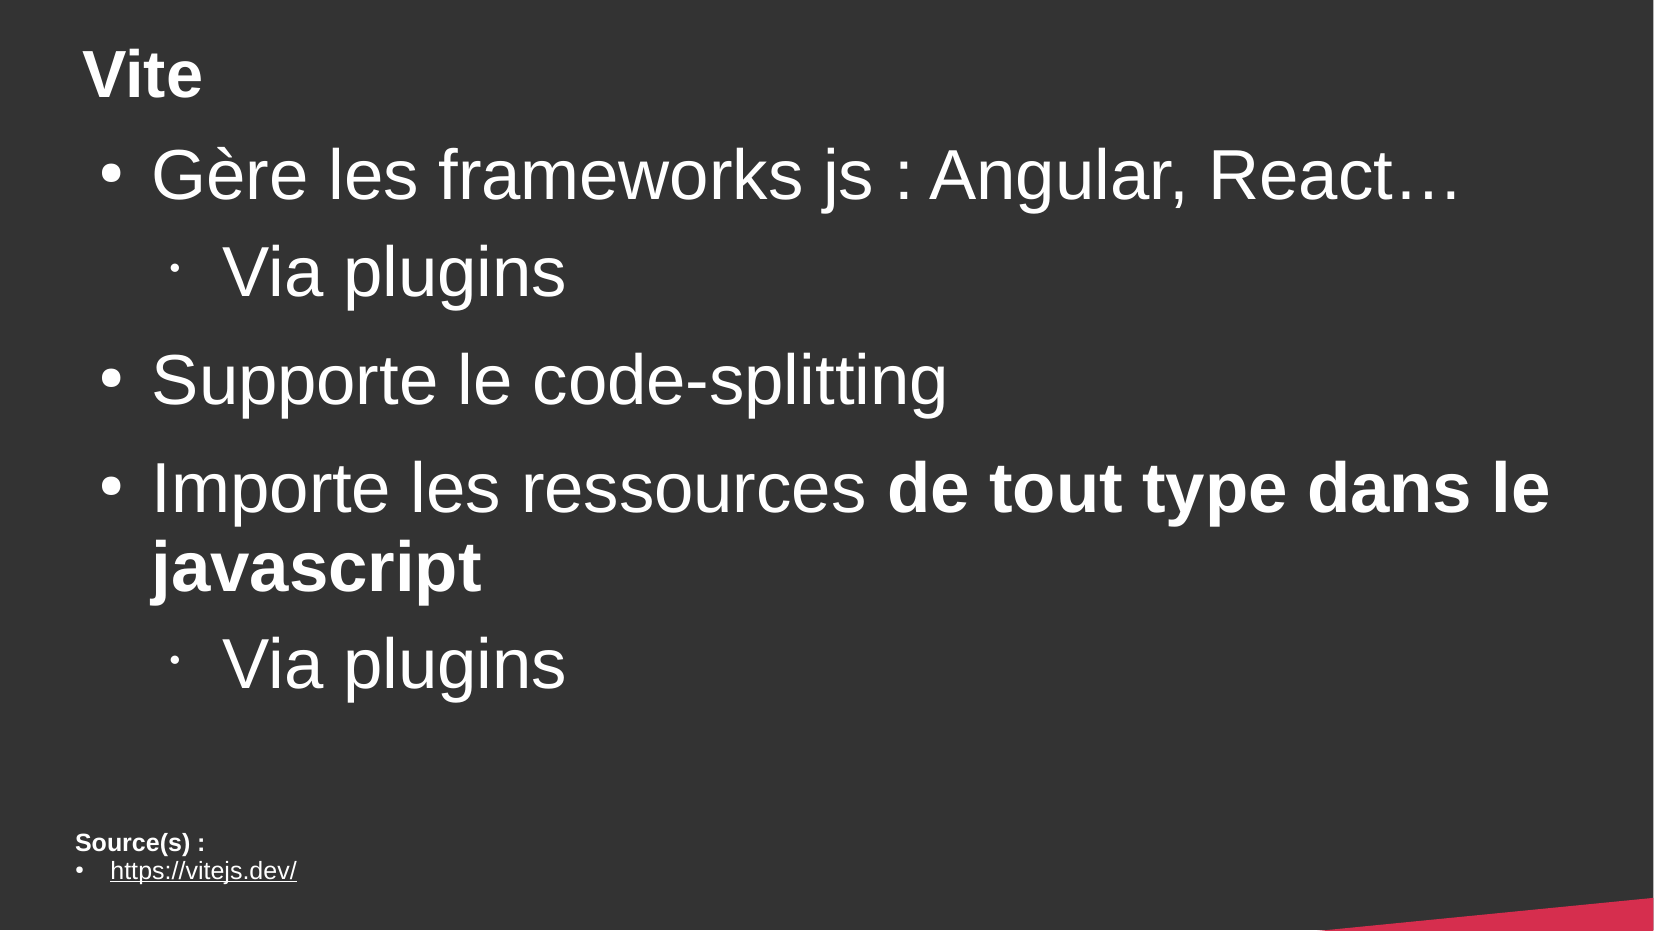

# Vite
Gère les frameworks js : Angular, React…
Via plugins
Supporte le code-splitting
Importe les ressources de tout type dans le javascript
Via plugins
Source(s) :
https://vitejs.dev/